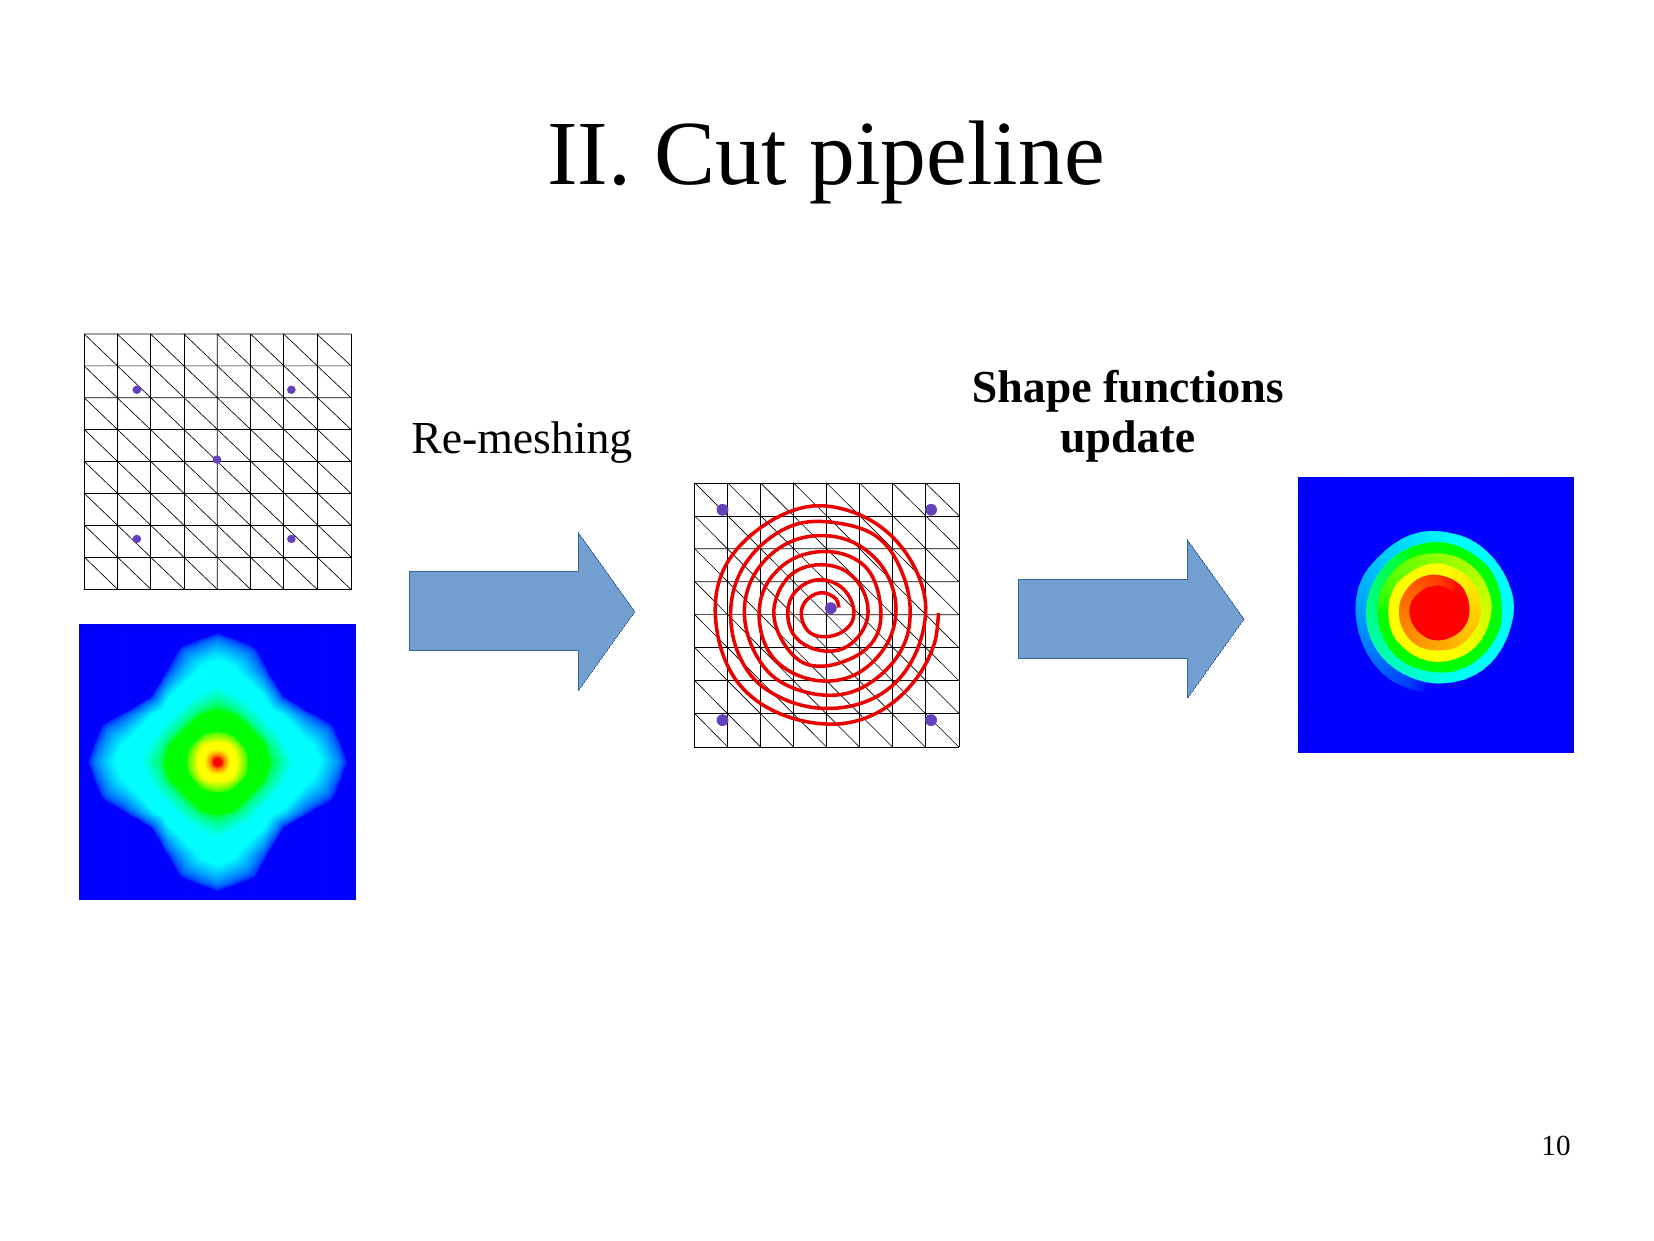

# II. Cut pipeline
Shape functions
update
Re-meshing
10